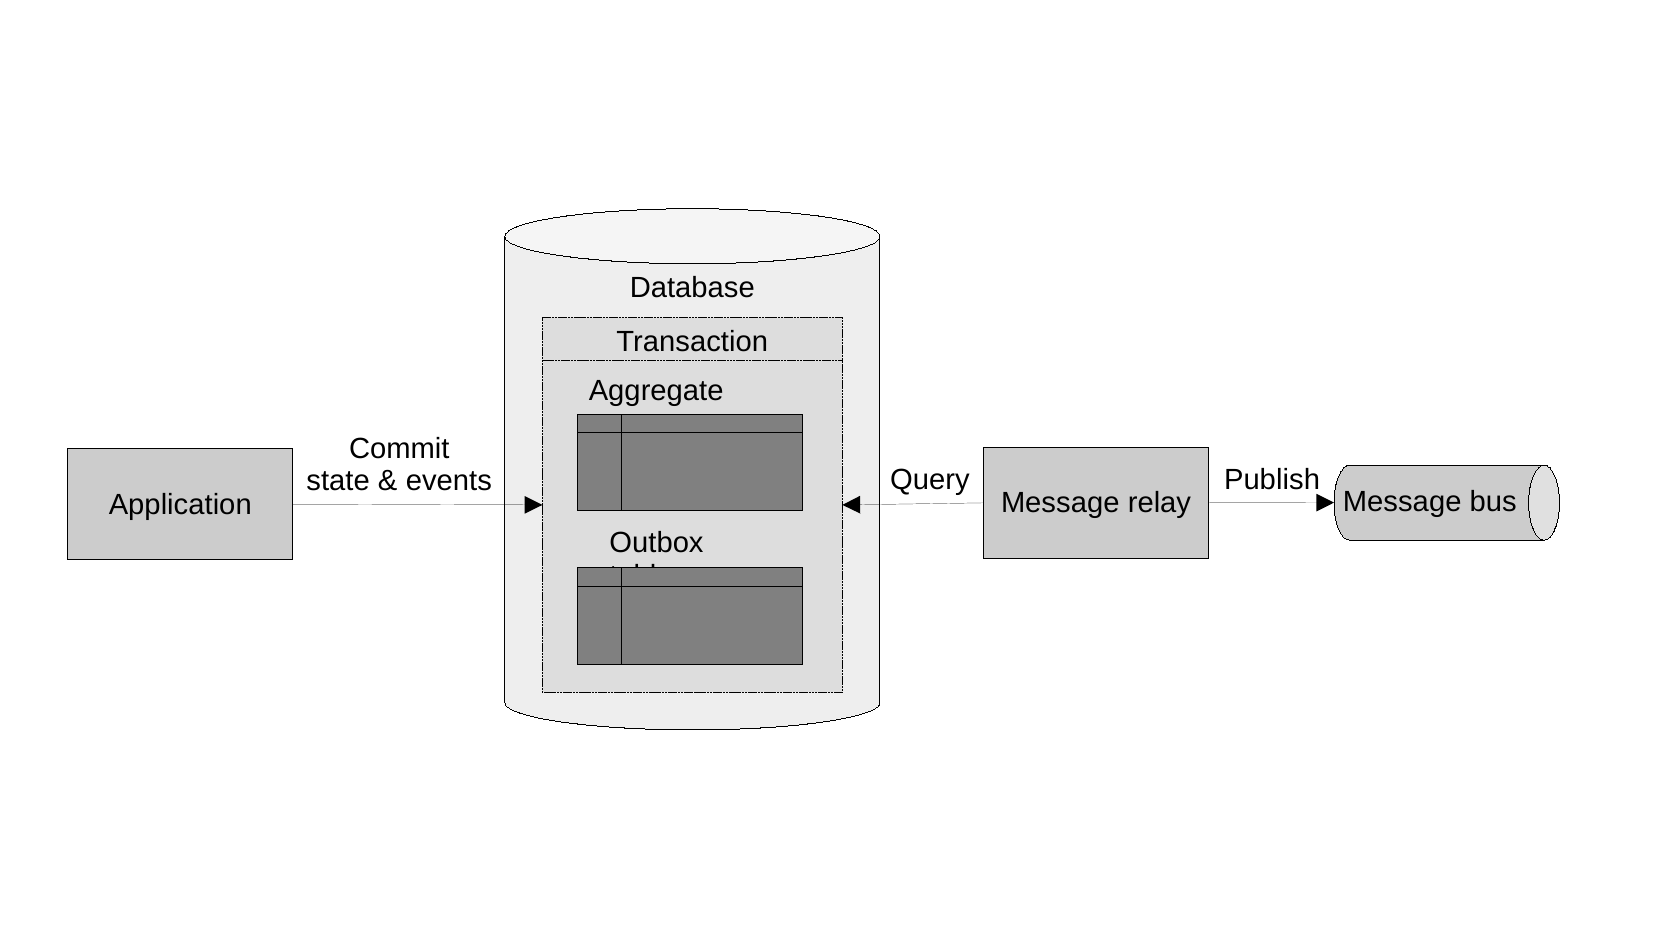

Database
Transaction
Aggregate state
Commit
state & events
Message relay
Application
Query
Publish
Message bus
Outbox table